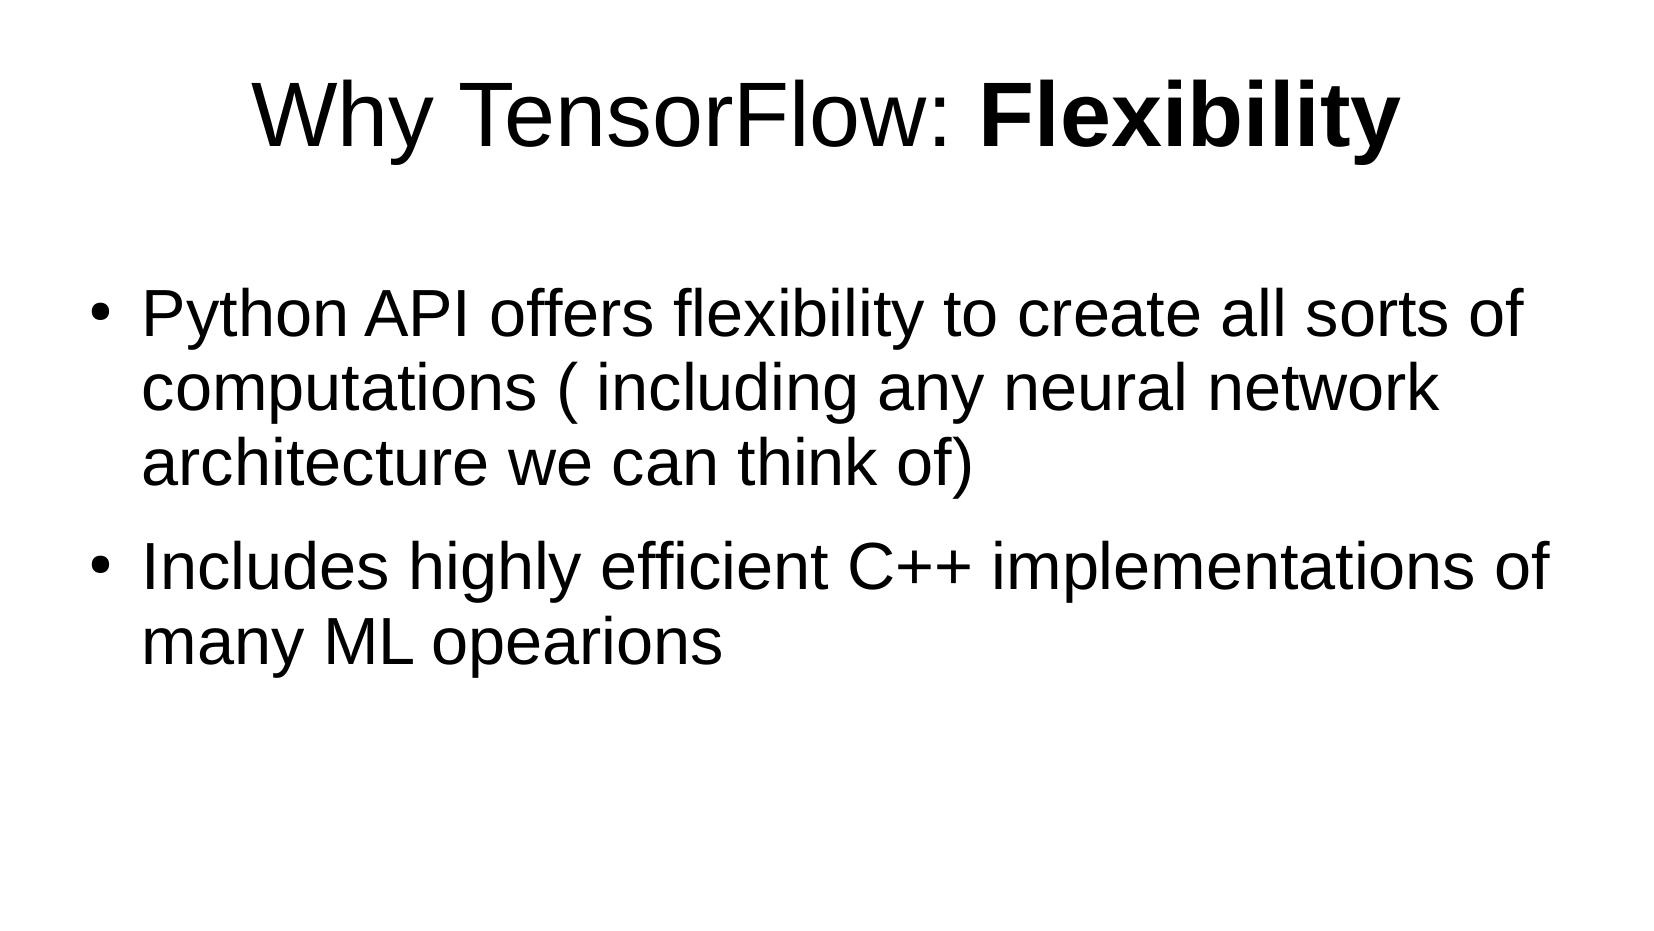

# Why TensorFlow: Flexibility
Python API offers flexibility to create all sorts of computations ( including any neural network architecture we can think of)
Includes highly efficient C++ implementations of many ML opearions